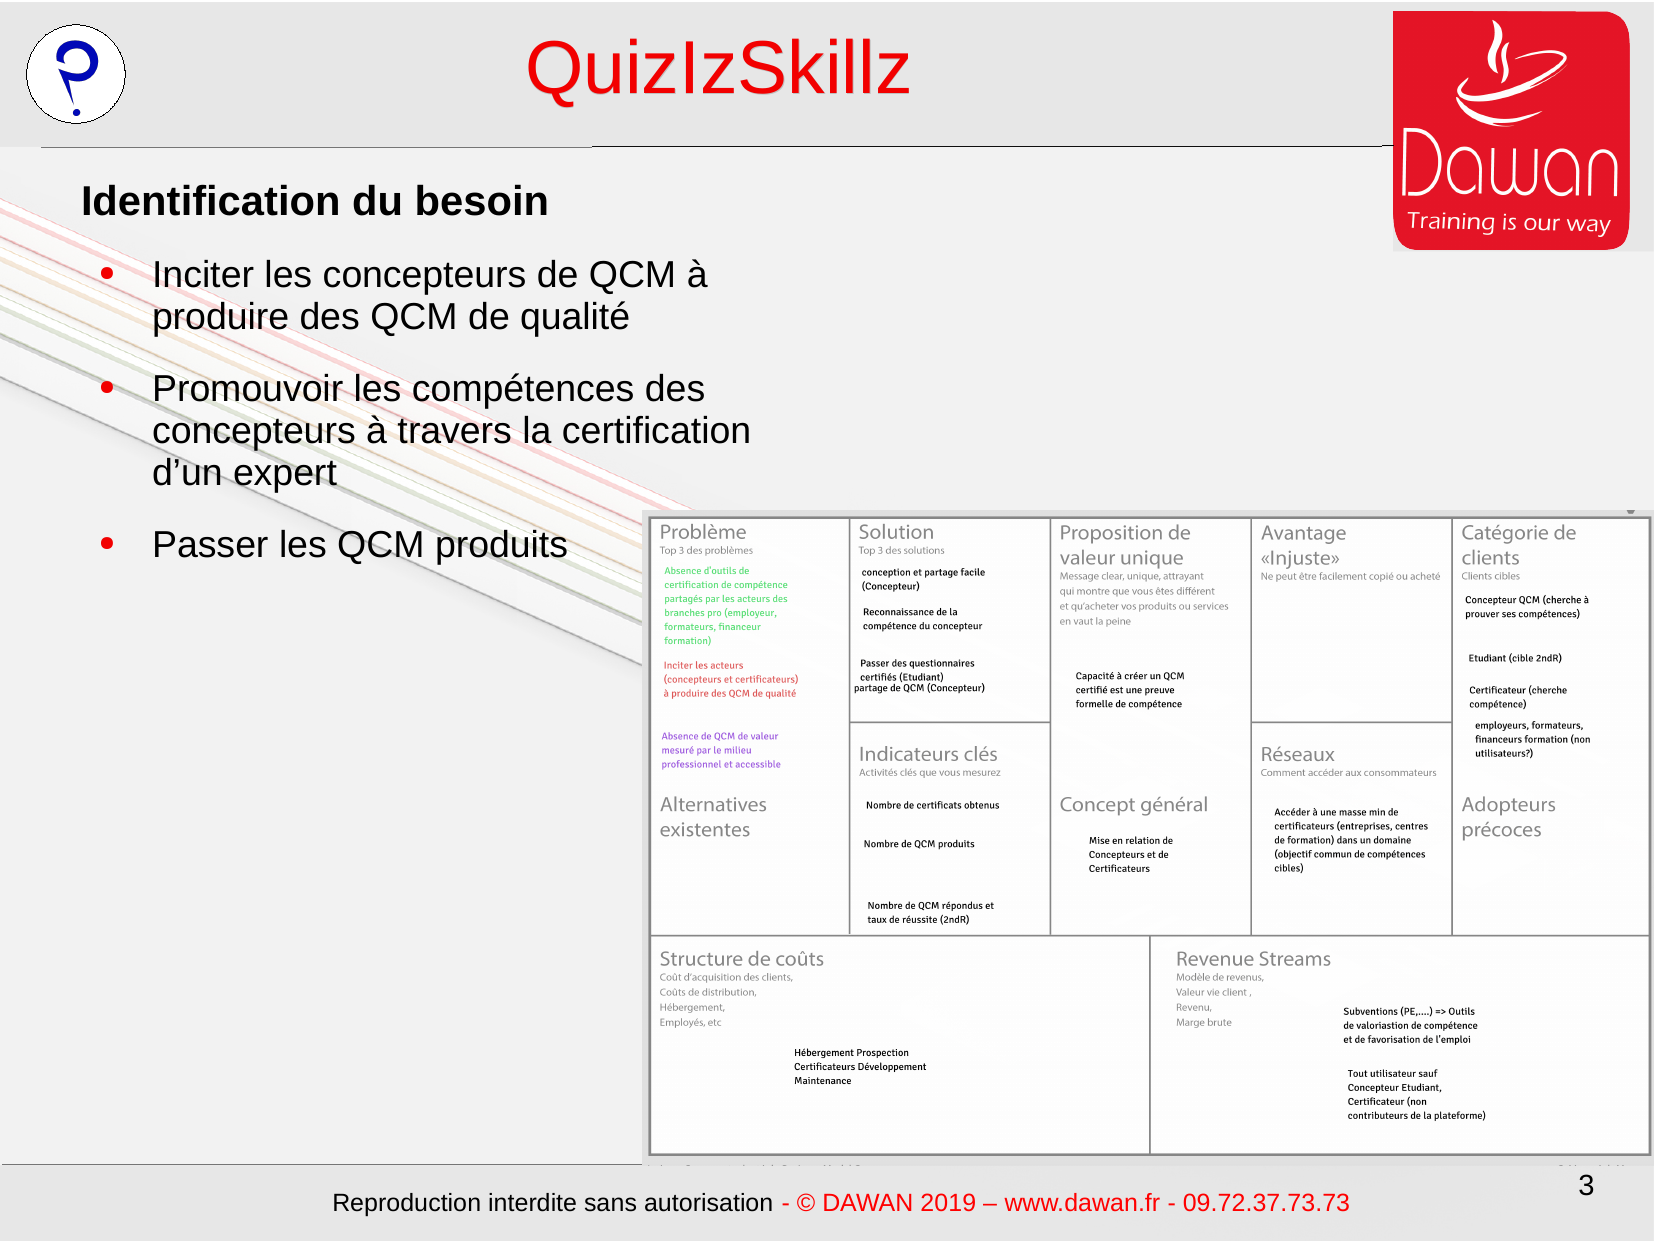

# QuizIzSkillz
Identification du besoin
Inciter les concepteurs de QCM à produire des QCM de qualité
Promouvoir les compétences des concepteurs à travers la certification d’un expert
Passer les QCM produits
3